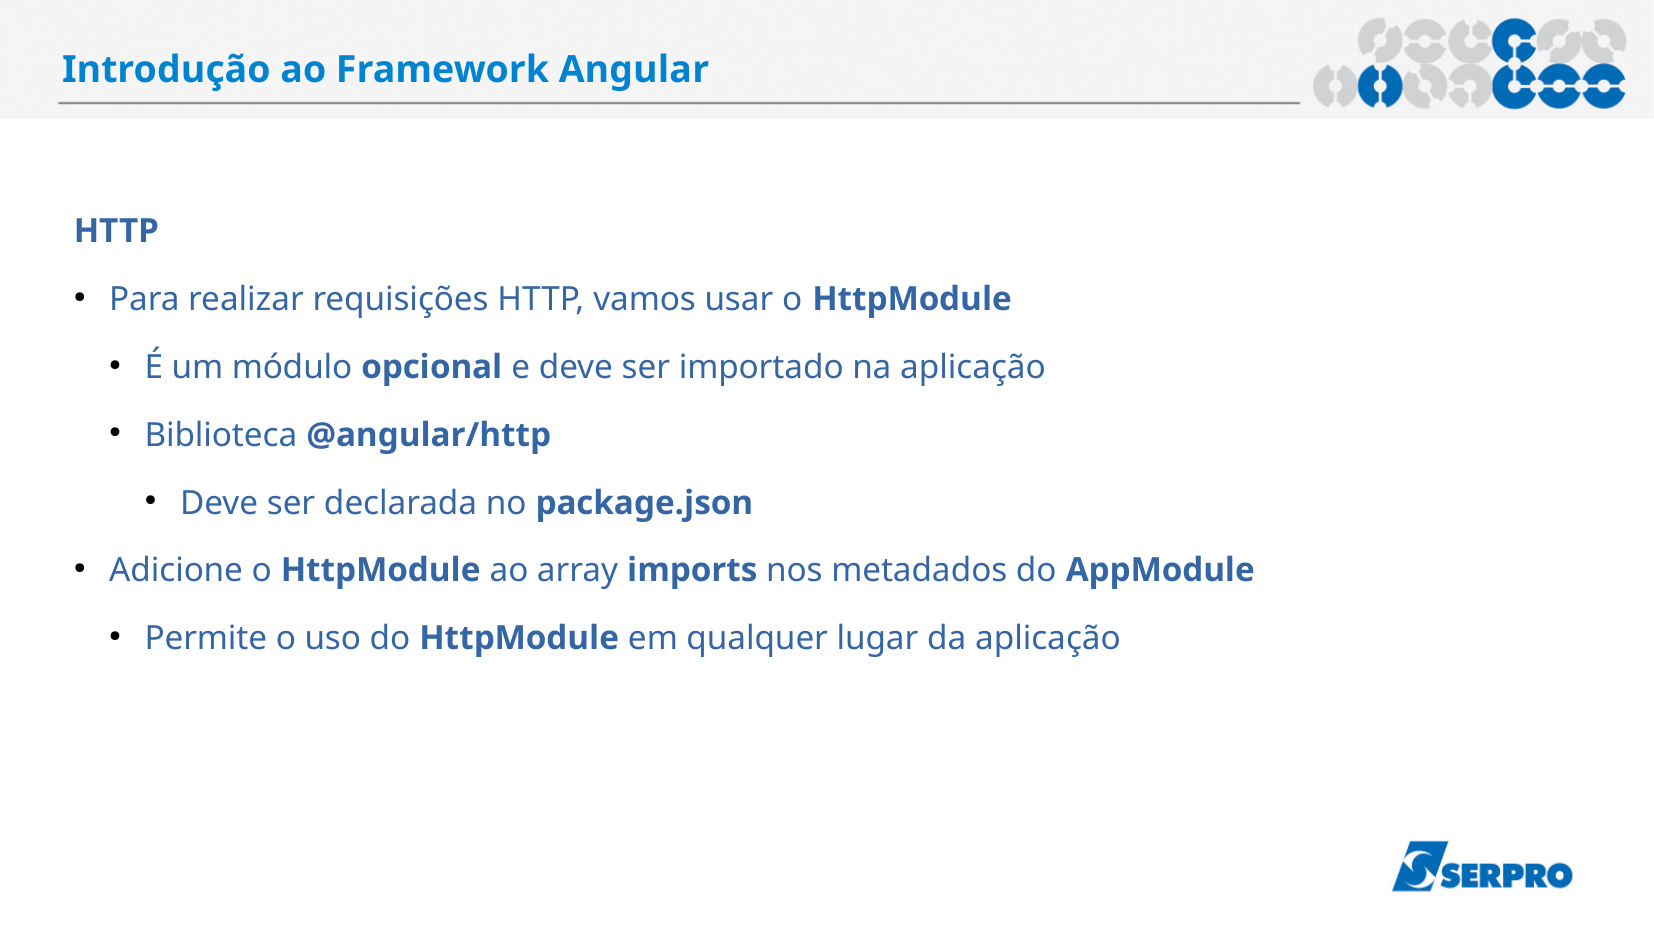

Introdução ao Framework Angular
HTTP
Para realizar requisições HTTP, vamos usar o HttpModule
É um módulo opcional e deve ser importado na aplicação
Biblioteca @angular/http
Deve ser declarada no package.json
Adicione o HttpModule ao array imports nos metadados do AppModule
Permite o uso do HttpModule em qualquer lugar da aplicação